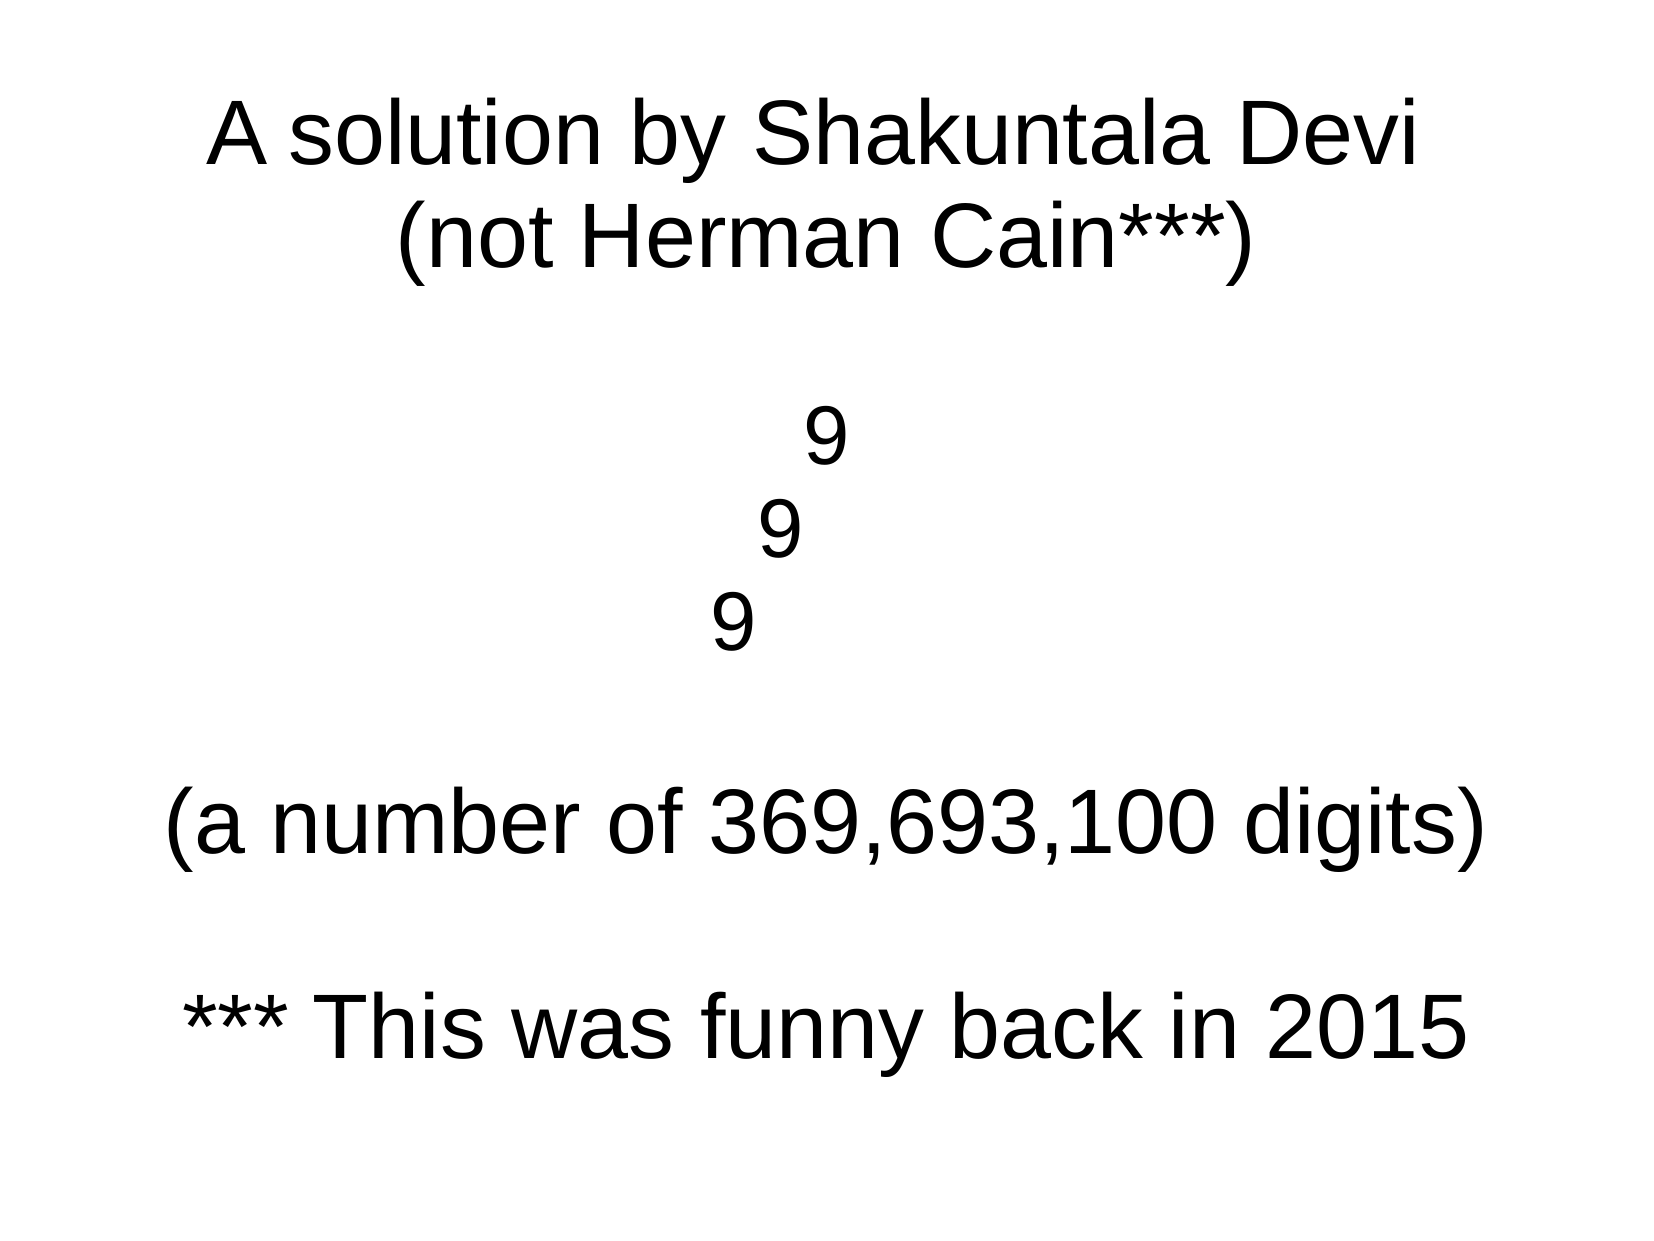

# A solution by Shakuntala Devi (not Herman Cain***)
9
9
9
(a number of 369,693,100 digits)
*** This was funny back in 2015